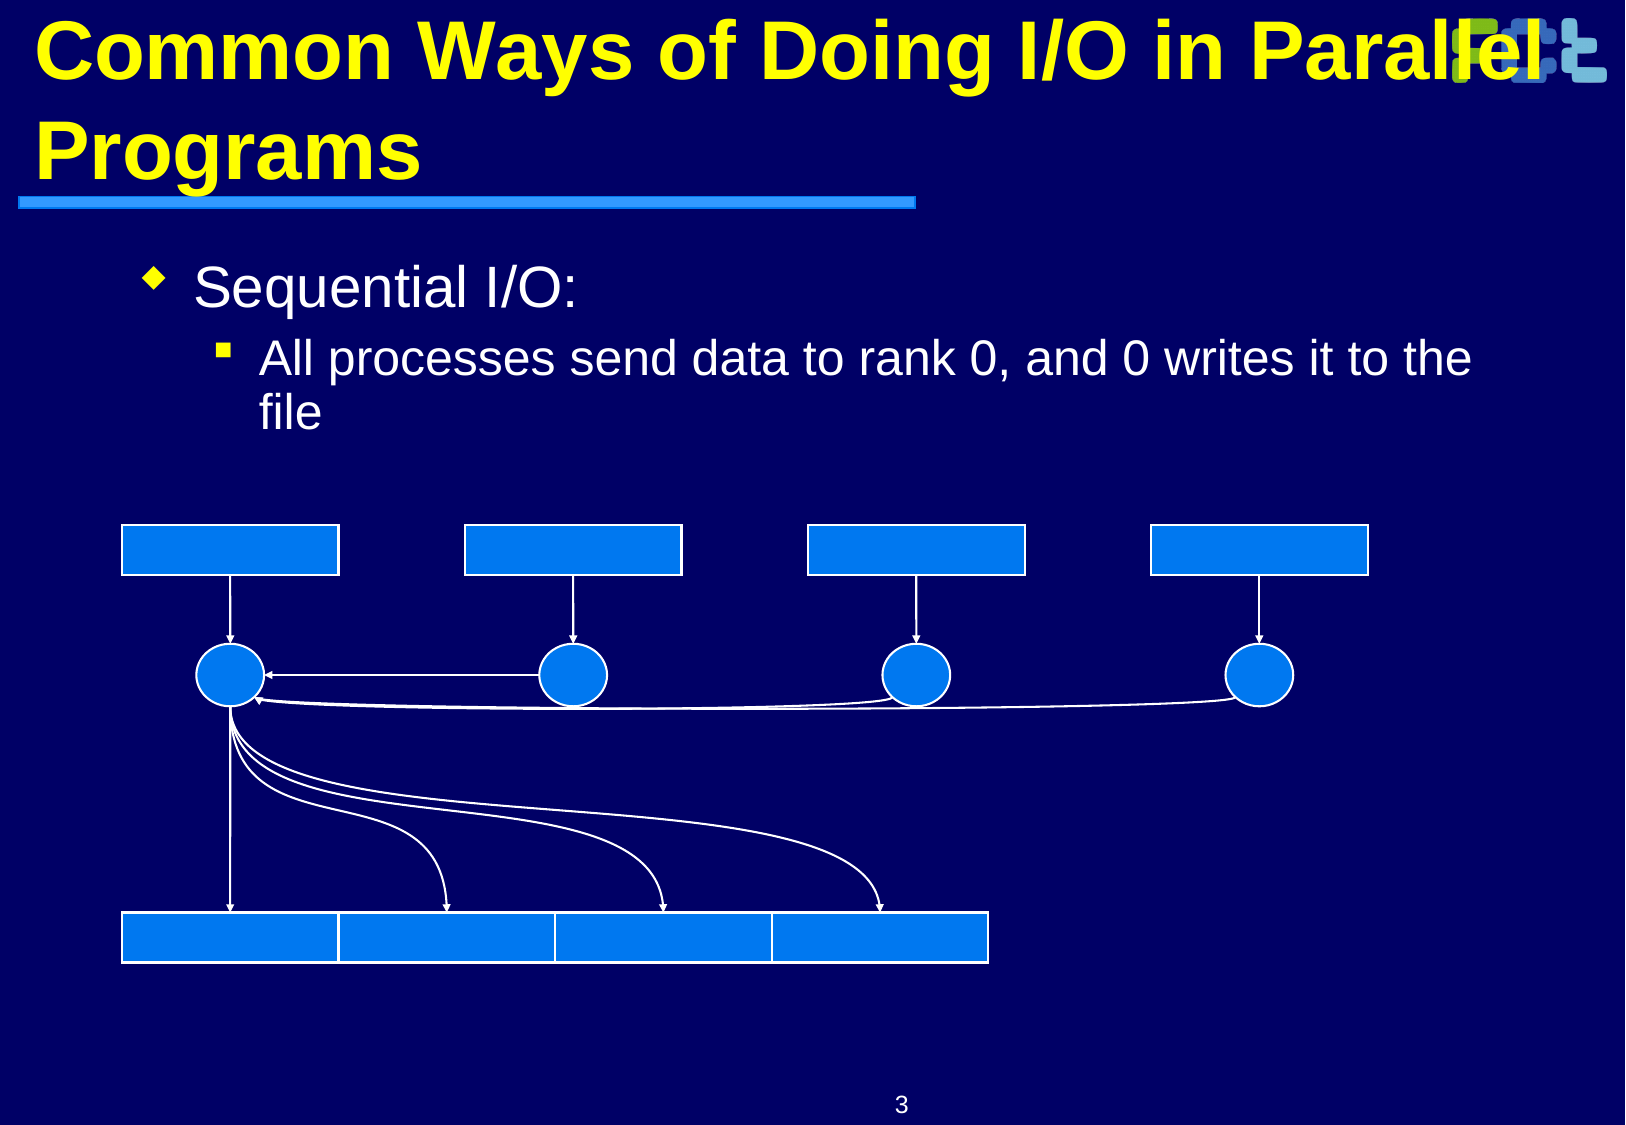

# Common Ways of Doing I/O in Parallel Programs
Sequential I/O:
All processes send data to rank 0, and 0 writes it to the file
2